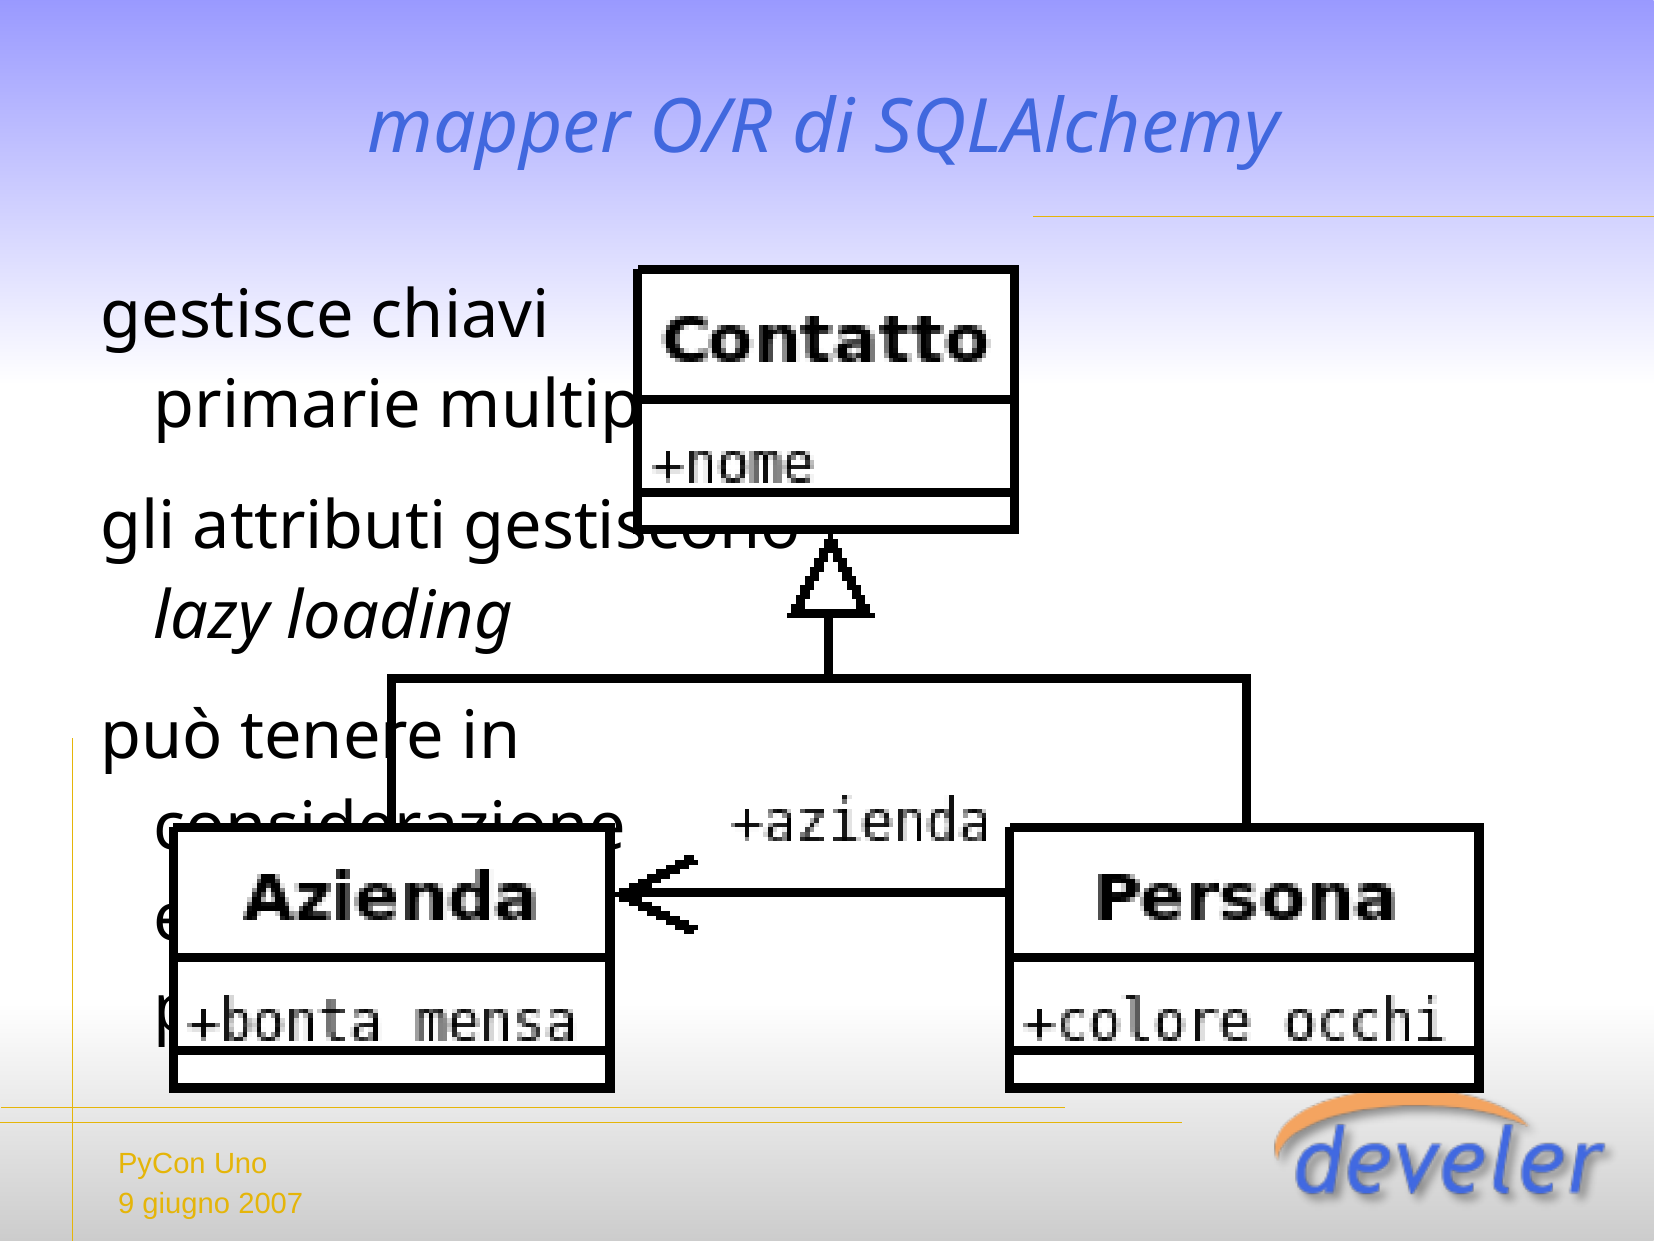

# mapper O/R di SQLAlchemy
gestisce chiavi primarie multiple
gli attributi gestiscono lazy loading
può tenere in considerazione ereditarietà e polimorfismo
PyCon Uno
9 giugno 2007